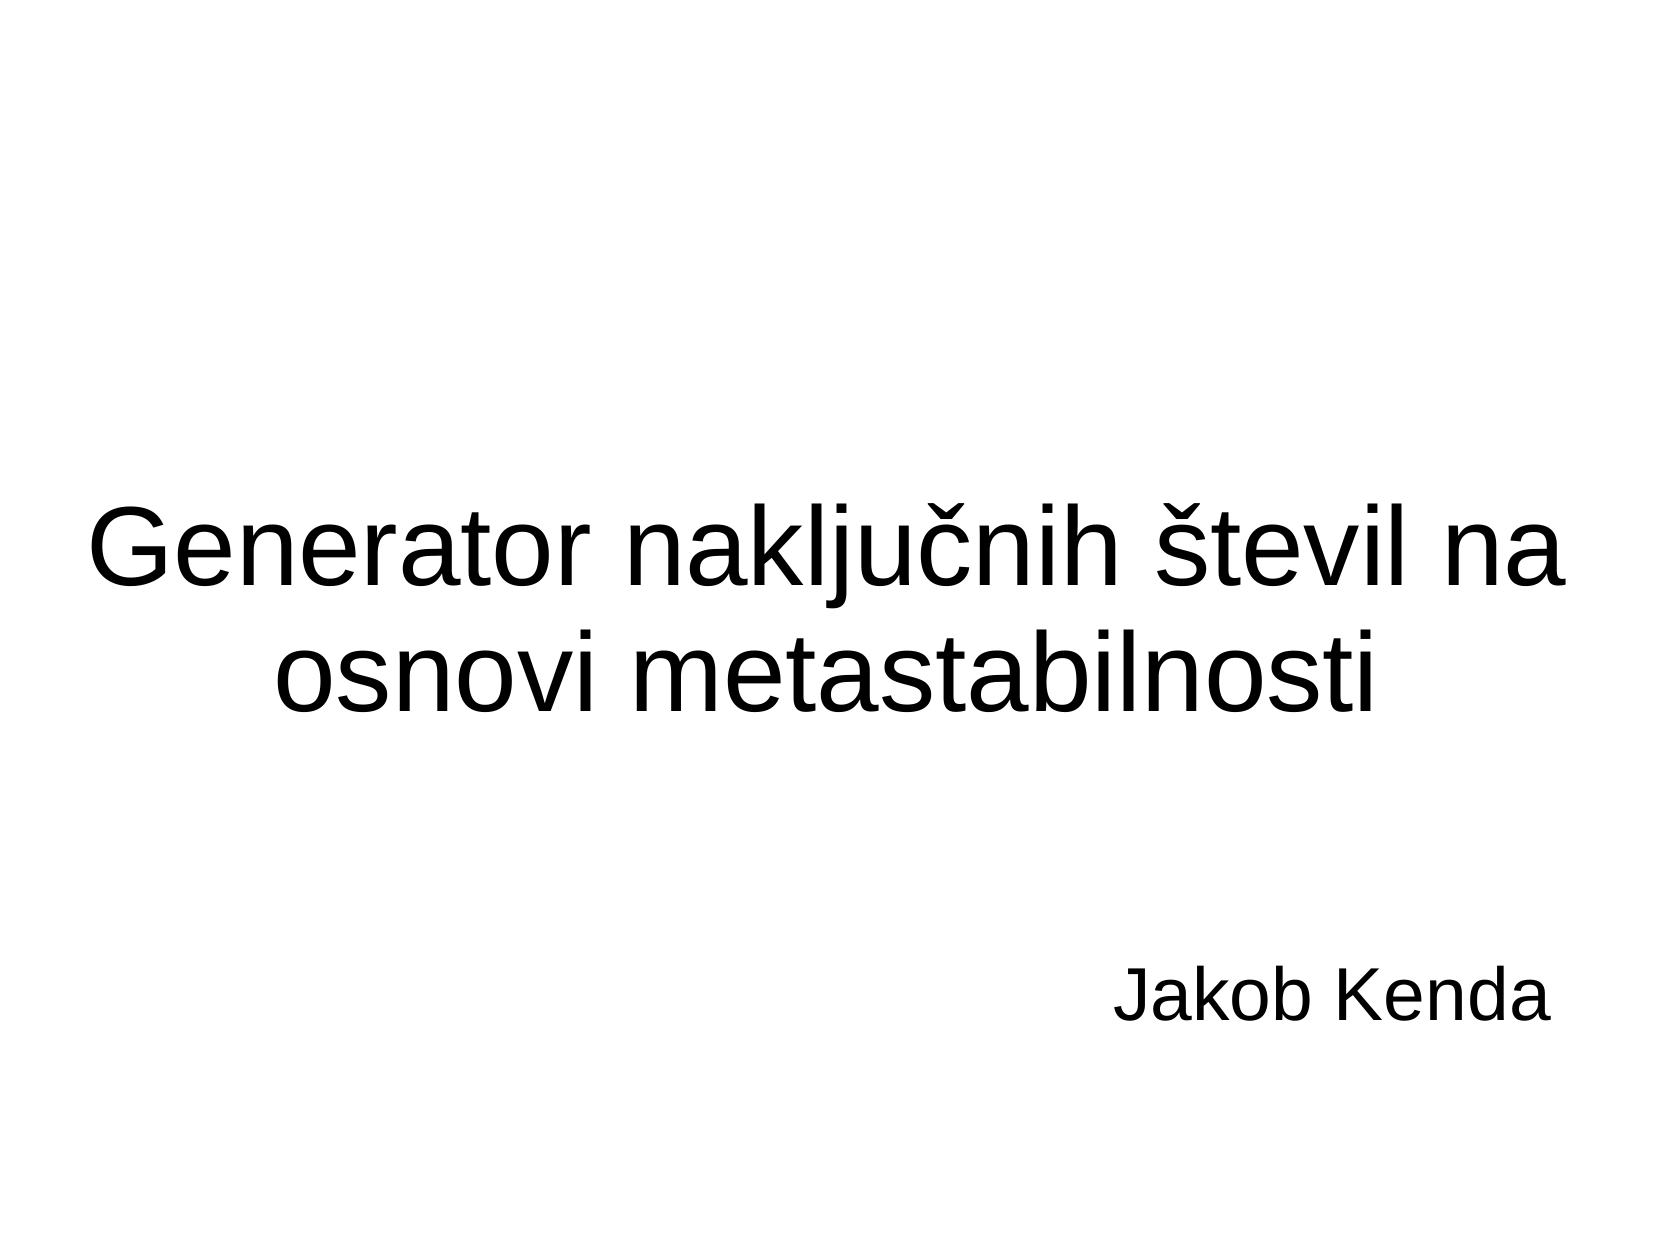

# Generator naključnih števil na osnovi metastabilnosti
Jakob Kenda